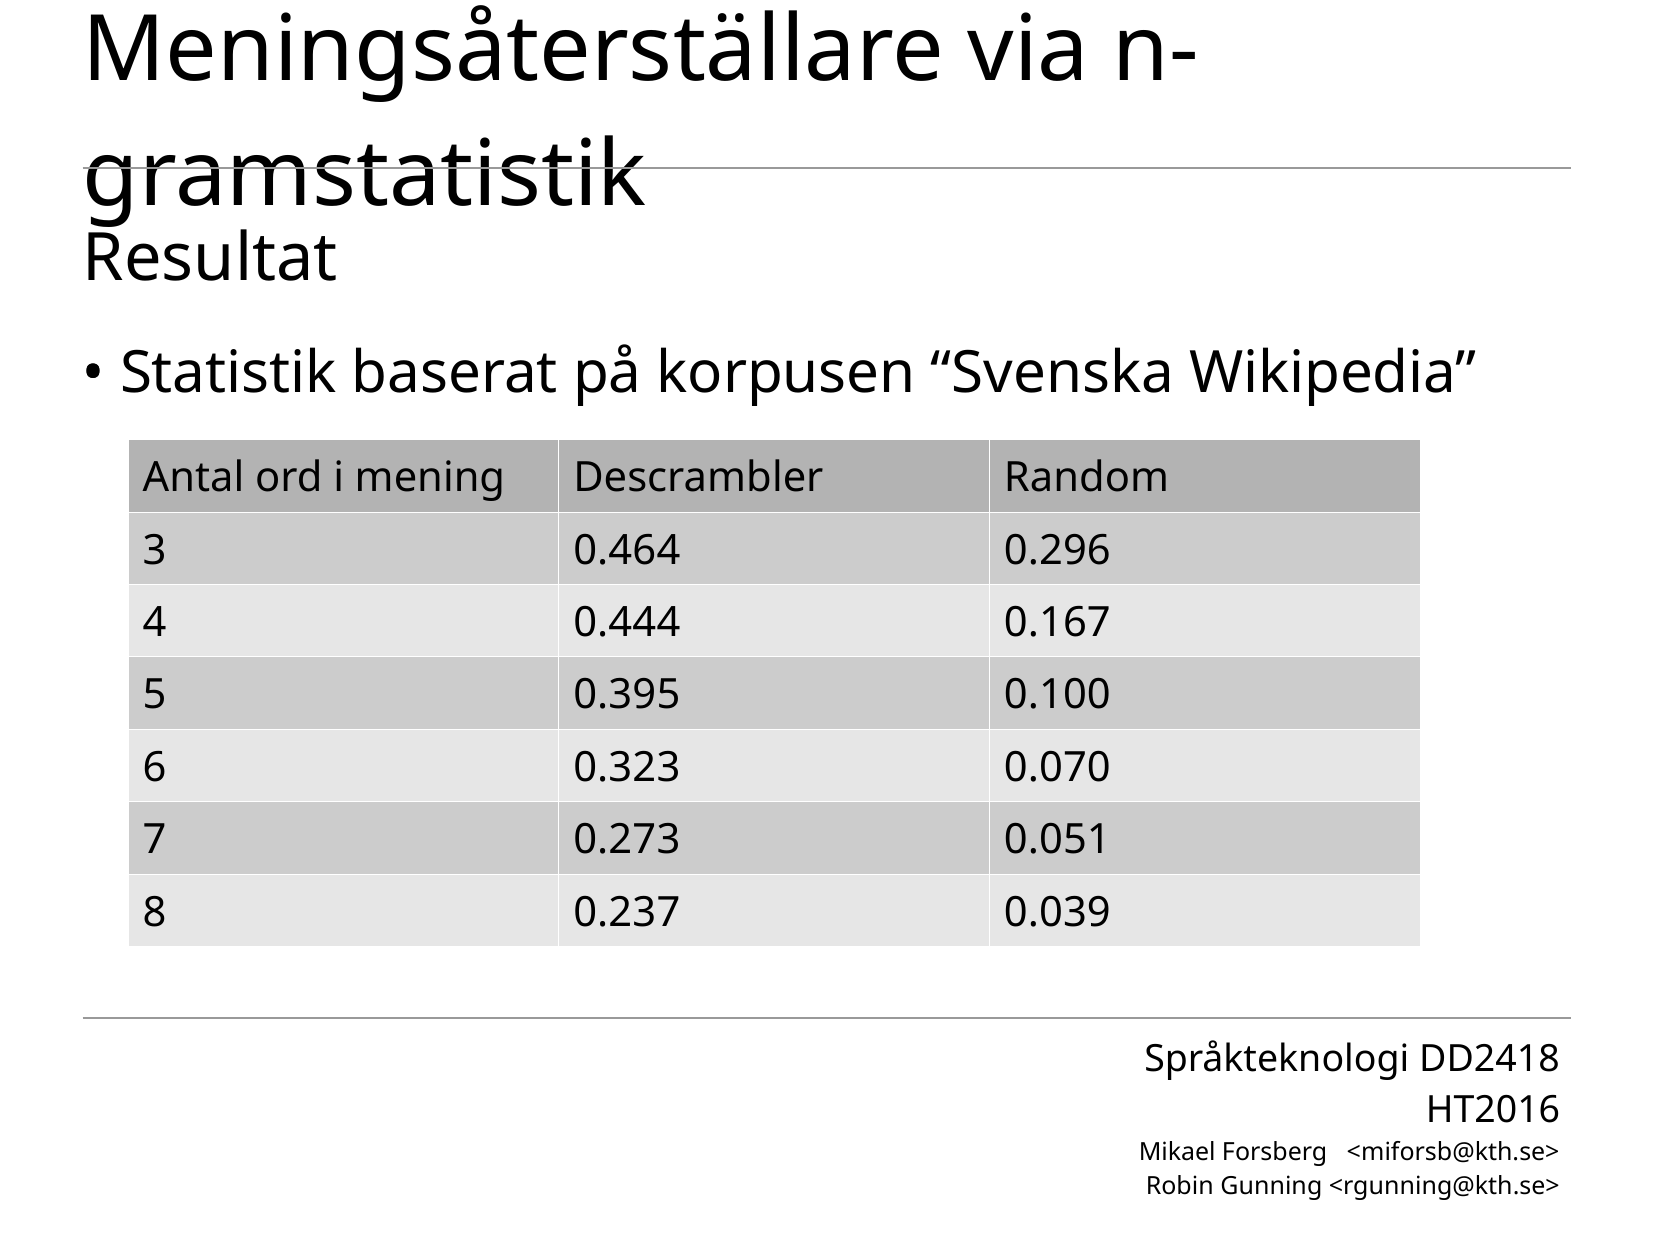

# Meningsåterställare via n-gramstatistik
Resultat
•
• Statistik baserat på korpusen “Svenska Wikipedia”
| Antal ord i mening | Descrambler | Random |
| --- | --- | --- |
| 3 | 0.464 | 0.296 |
| 4 | 0.444 | 0.167 |
| 5 | 0.395 | 0.100 |
| 6 | 0.323 | 0.070 |
| 7 | 0.273 | 0.051 |
| 8 | 0.237 | 0.039 |
Språkteknologi DD2418 HT2016
Mikael Forsberg <miforsb@kth.se>
Robin Gunning <rgunning@kth.se>